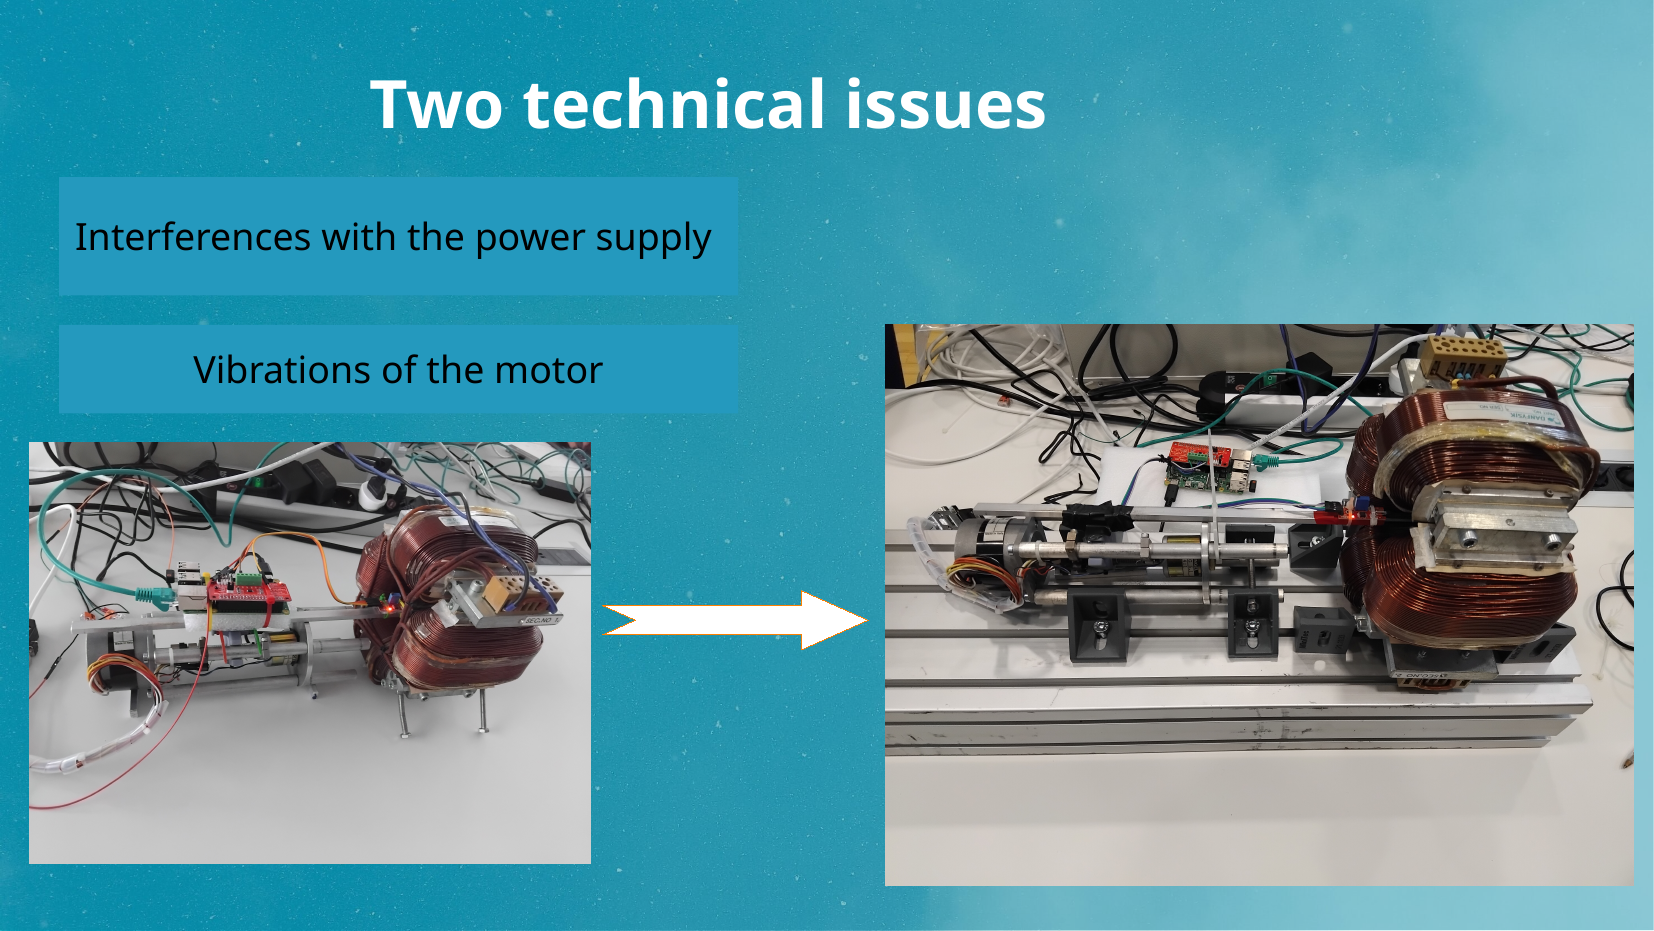

# Two technical issues
Interferences with the power supply
Vibrations of the motor